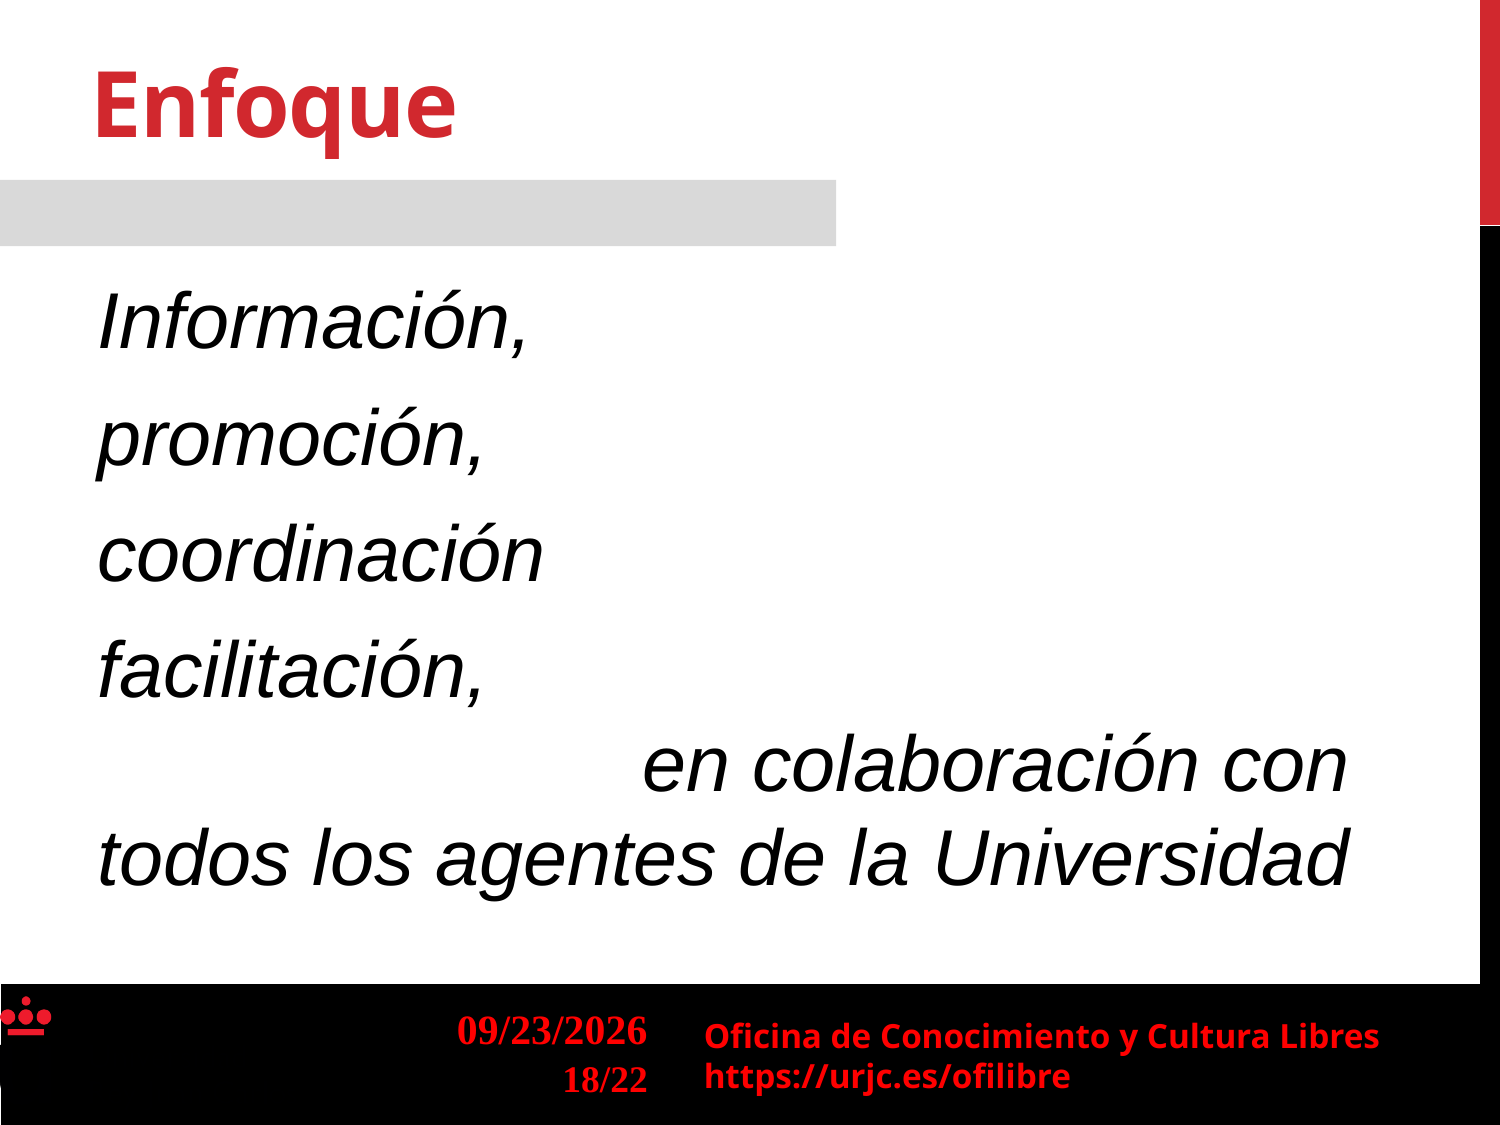

Enfoque
# Información,
promoción,
coordinación
facilitación,
en colaboración con
todos los agentes de la Universidad